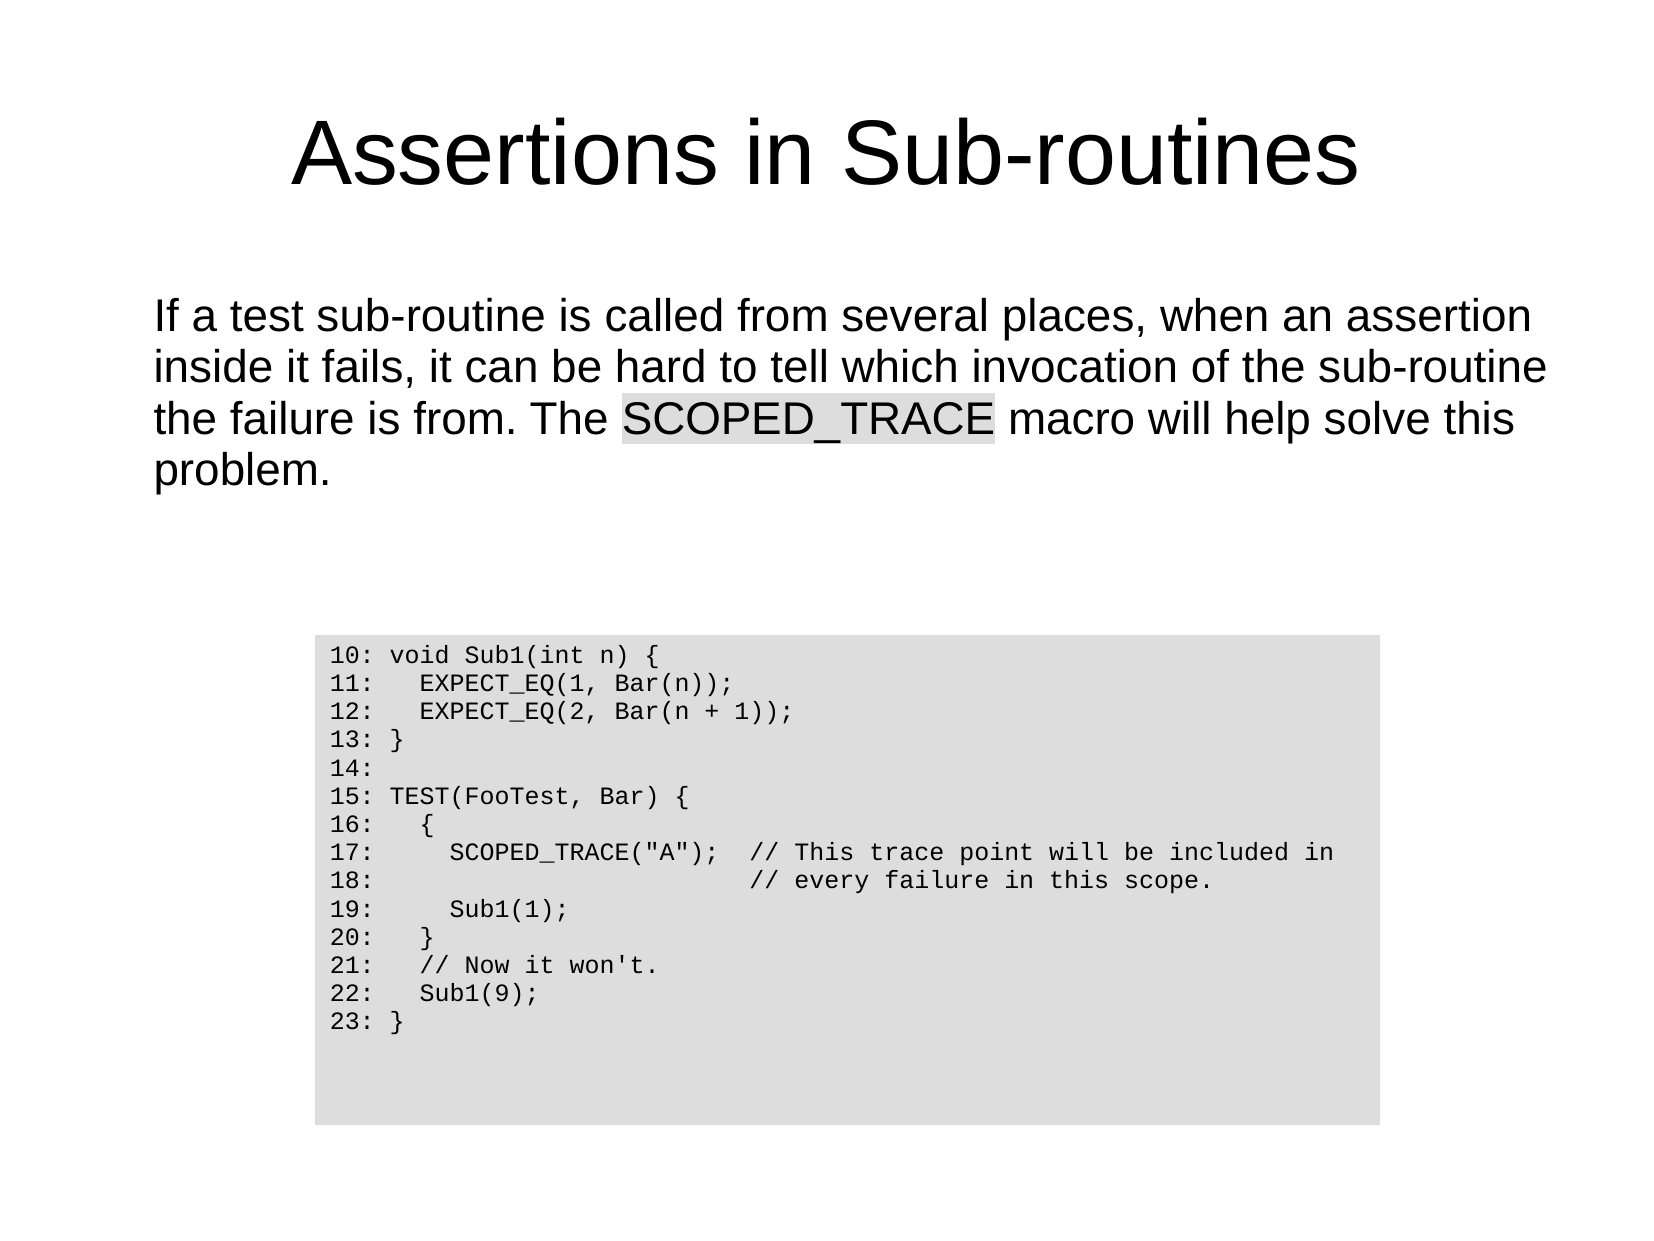

# Assertions in Sub-routines
If a test sub-routine is called from several places, when an assertion inside it fails, it can be hard to tell which invocation of the sub-routine the failure is from. The SCOPED_TRACE macro will help solve this problem.
10: void Sub1(int n) {
11: EXPECT_EQ(1, Bar(n));
12: EXPECT_EQ(2, Bar(n + 1));
13: }
14:
15: TEST(FooTest, Bar) {
16: {
17: SCOPED_TRACE("A"); // This trace point will be included in
18: // every failure in this scope.
19: Sub1(1);
20: }
21: // Now it won't.
22: Sub1(9);
23: }